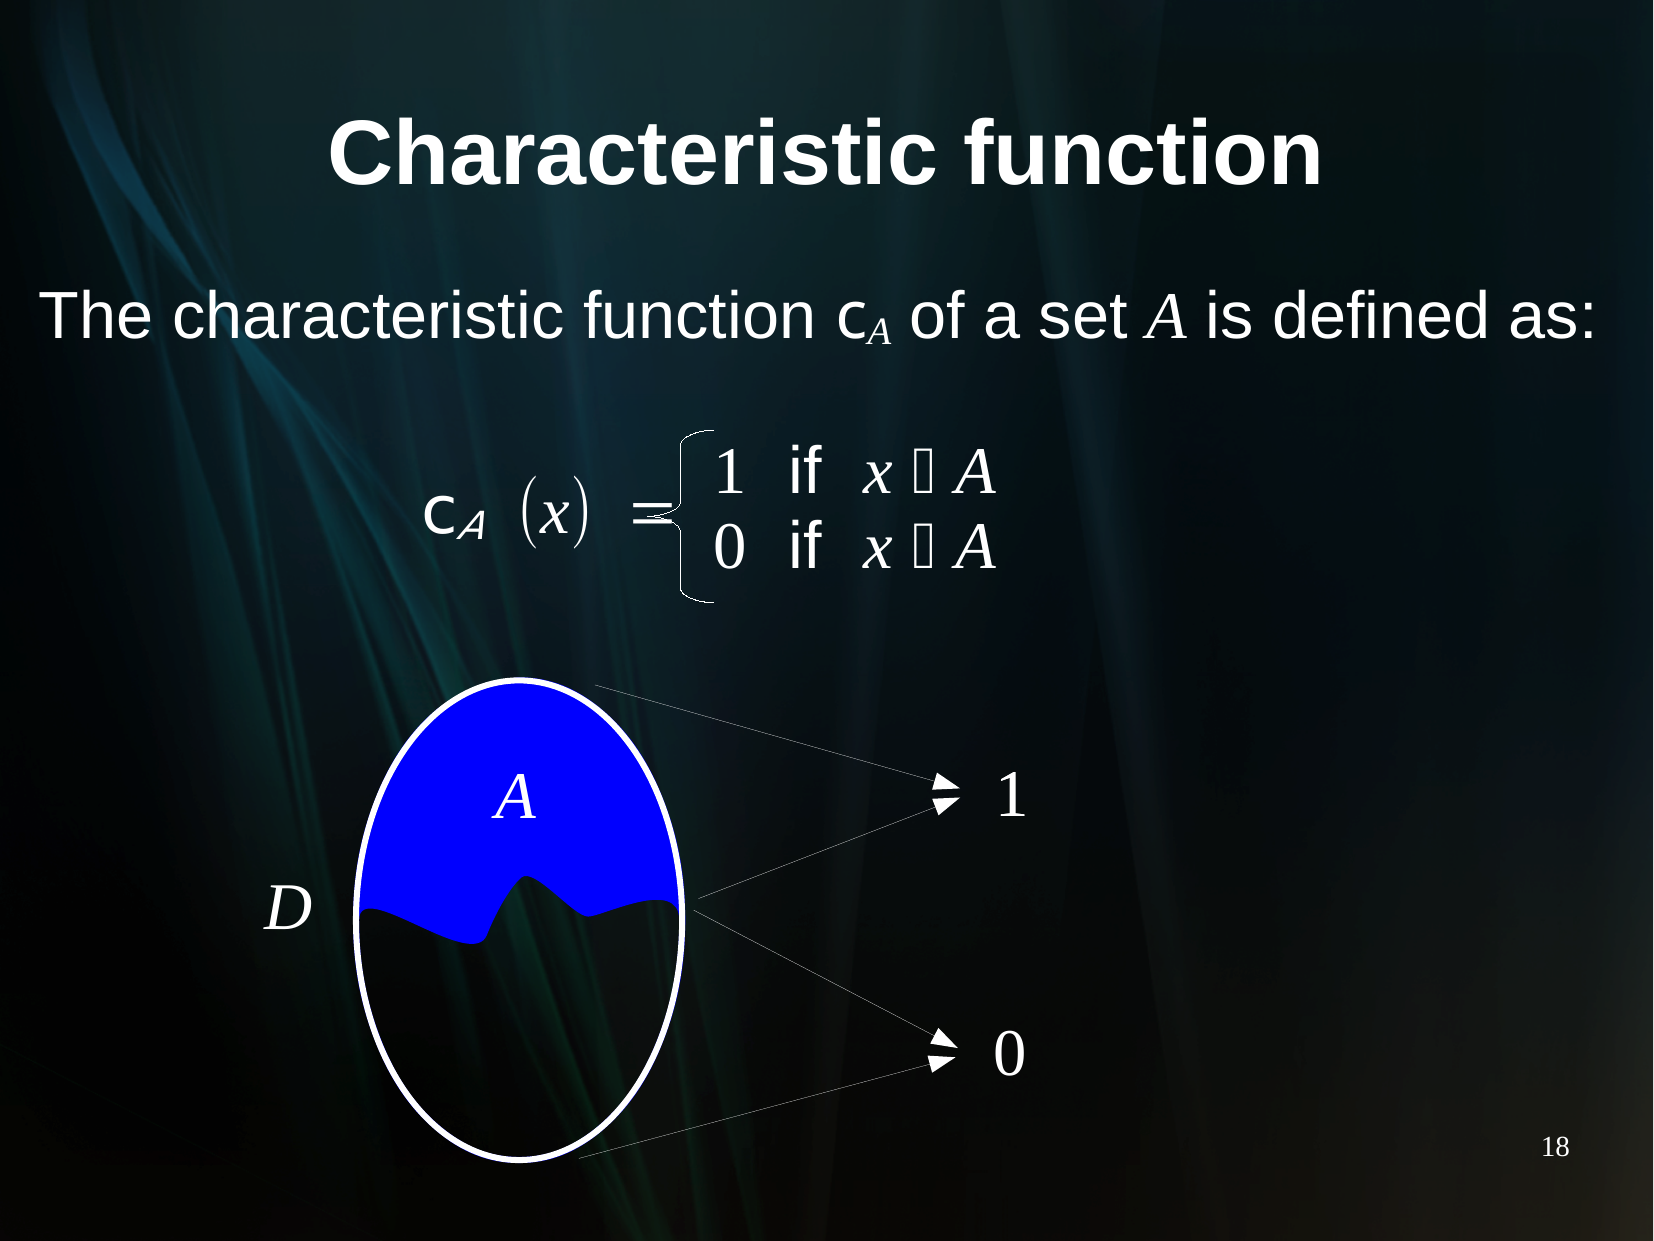

# Characteristic function
The characteristic function cA of a set A is defined as:
									1	if	x  A
									0	if	x  A
cA (x) =
1
1
A
D
0
18